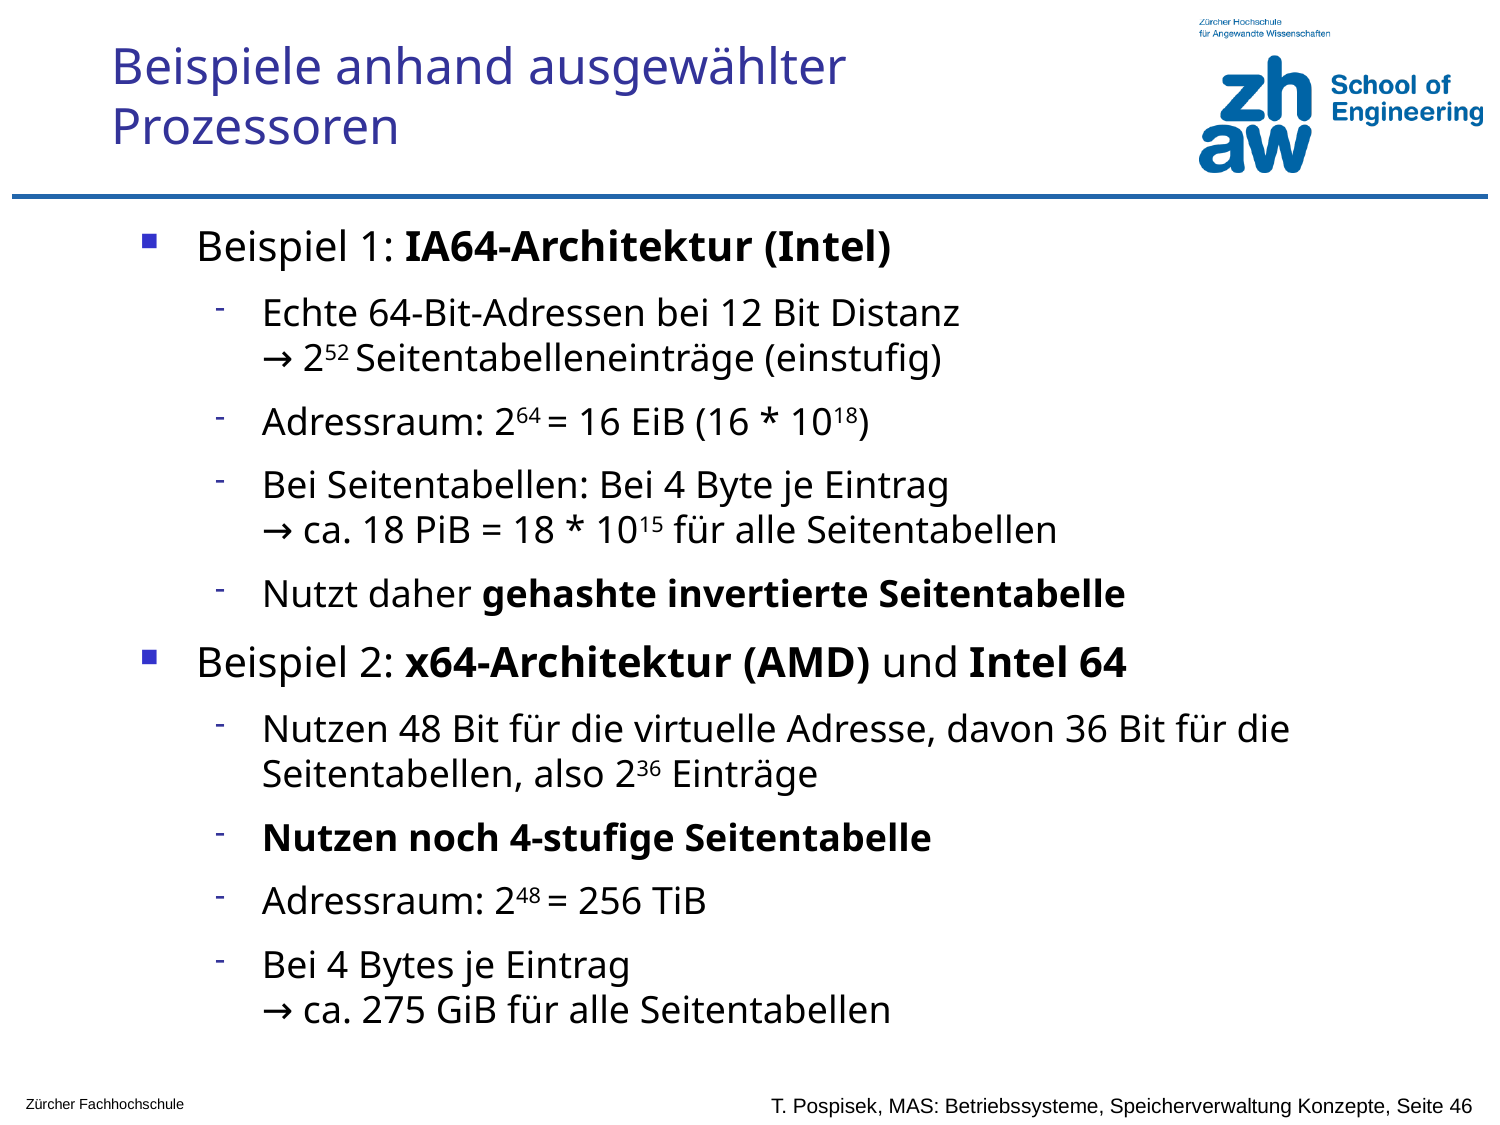

# Beispiele anhand ausgewählter Prozessoren
Beispiel 1: IA64-Architektur (Intel)
Echte 64-Bit-Adressen bei 12 Bit Distanz
→ 252 Seitentabelleneinträge (einstufig)
Adressraum: 264 = 16 EiB (16 * 1018)
Bei Seitentabellen: Bei 4 Byte je Eintrag
→ ca. 18 PiB = 18 * 1015 für alle Seitentabellen
Nutzt daher gehashte invertierte Seitentabelle
Beispiel 2: x64-Architektur (AMD) und Intel 64
Nutzen 48 Bit für die virtuelle Adresse, davon 36 Bit für die Seitentabellen, also 236 Einträge
Nutzen noch 4-stufige Seitentabelle
Adressraum: 248 = 256 TiB
Bei 4 Bytes je Eintrag
→ ca. 275 GiB für alle Seitentabellen